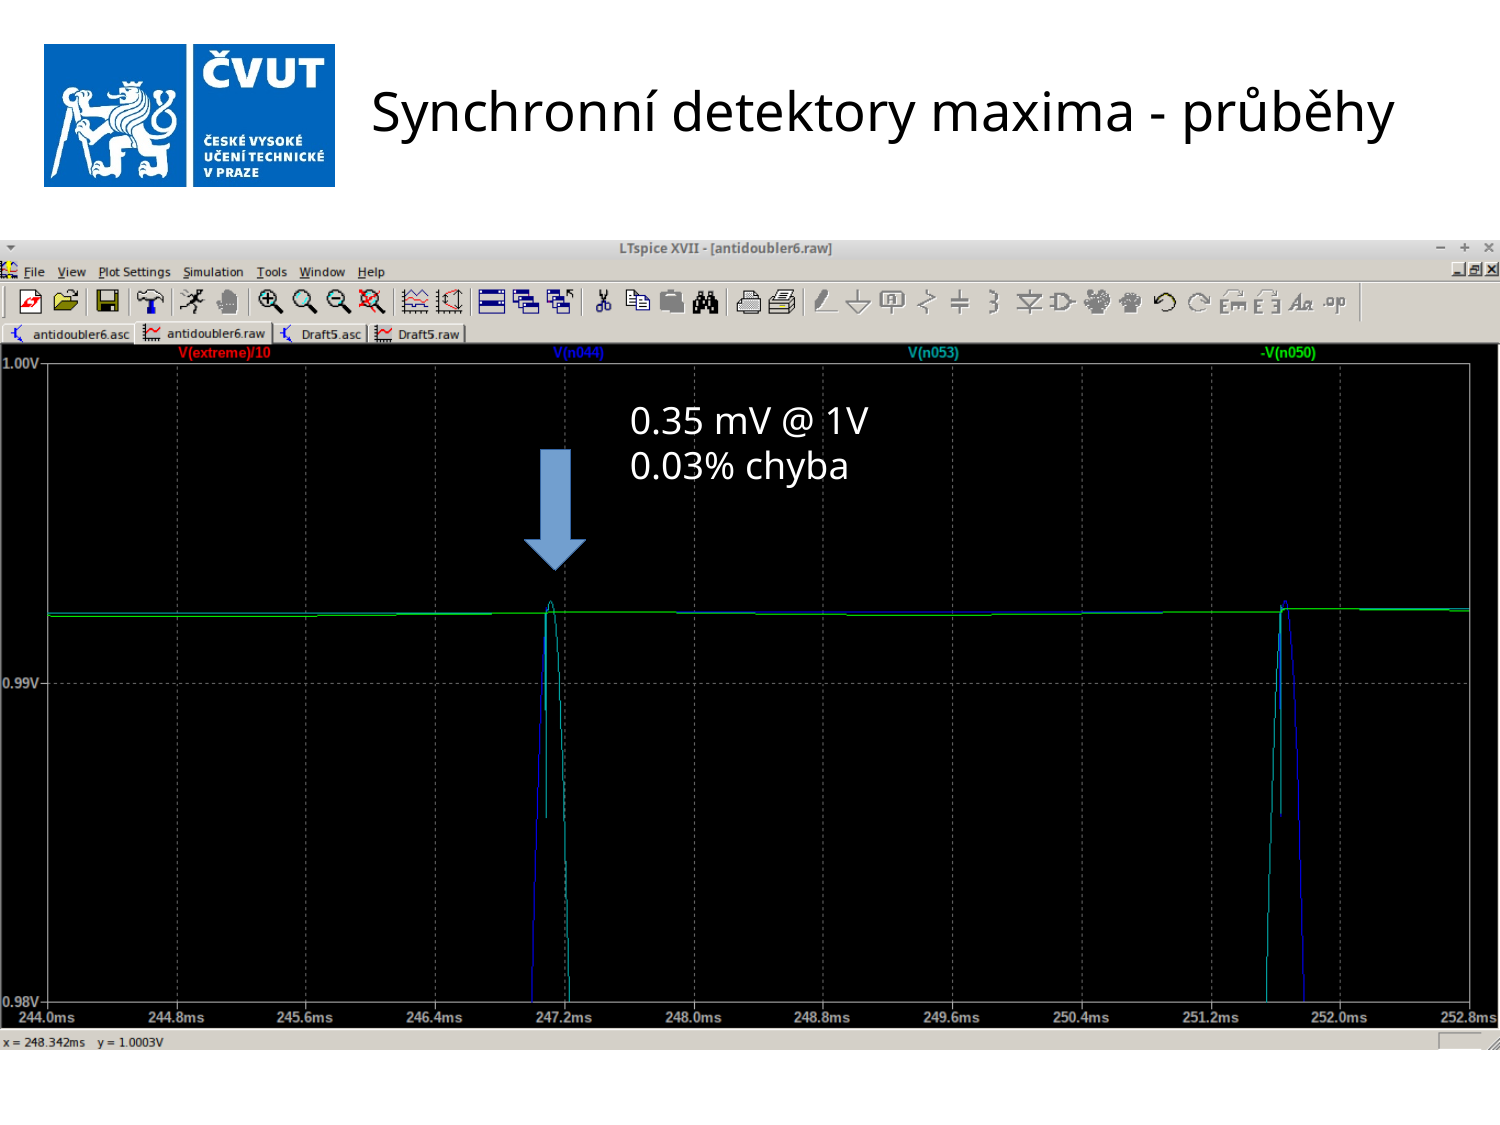

# Synchronní detektory maxima - průběhy
0.35 mV @ 1V
0.03% chyba